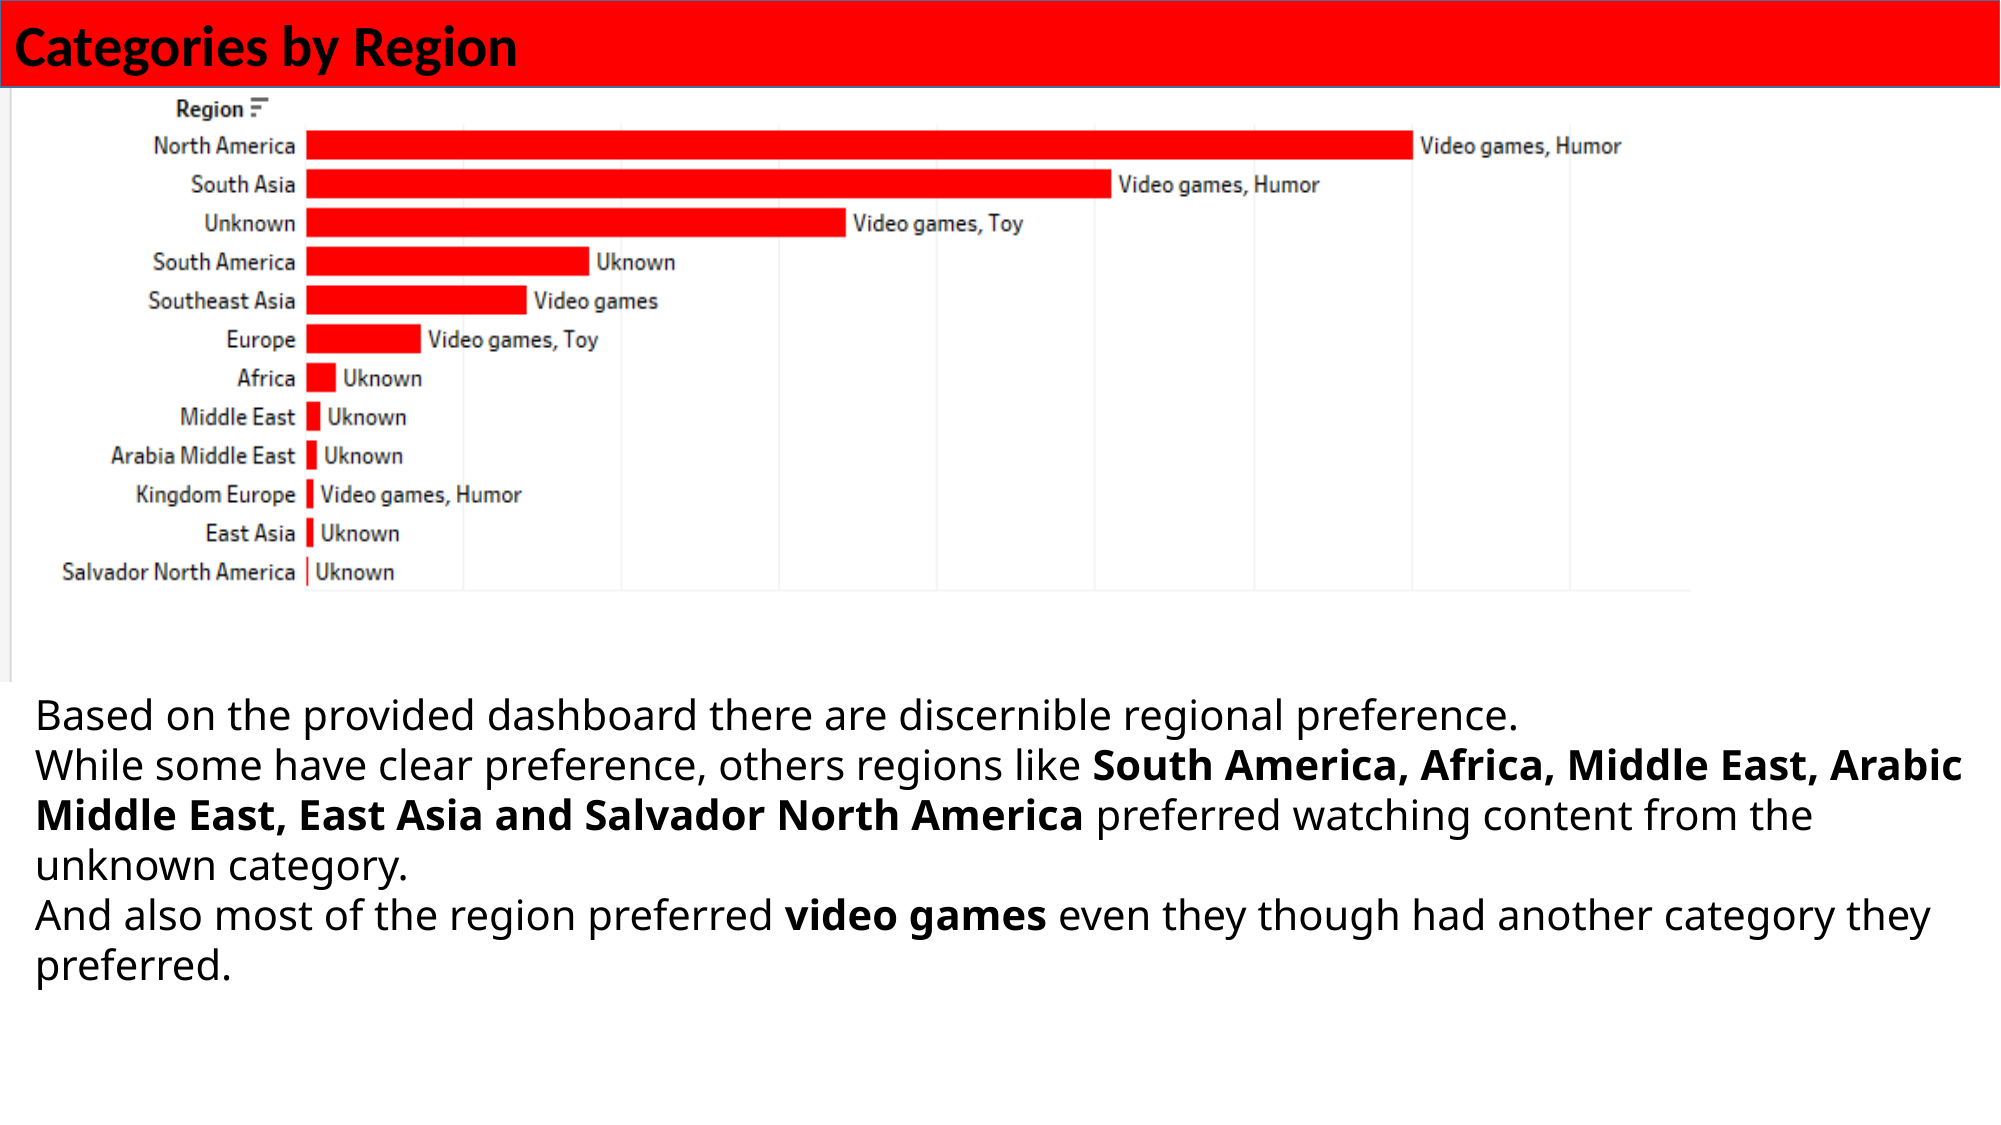

Categories by Region
Based on the provided dashboard there are discernible regional preference.
While some have clear preference, others regions like South America, Africa, Middle East, Arabic Middle East, East Asia and Salvador North America preferred watching content from the unknown category.
And also most of the region preferred video games even they though had another category they preferred.